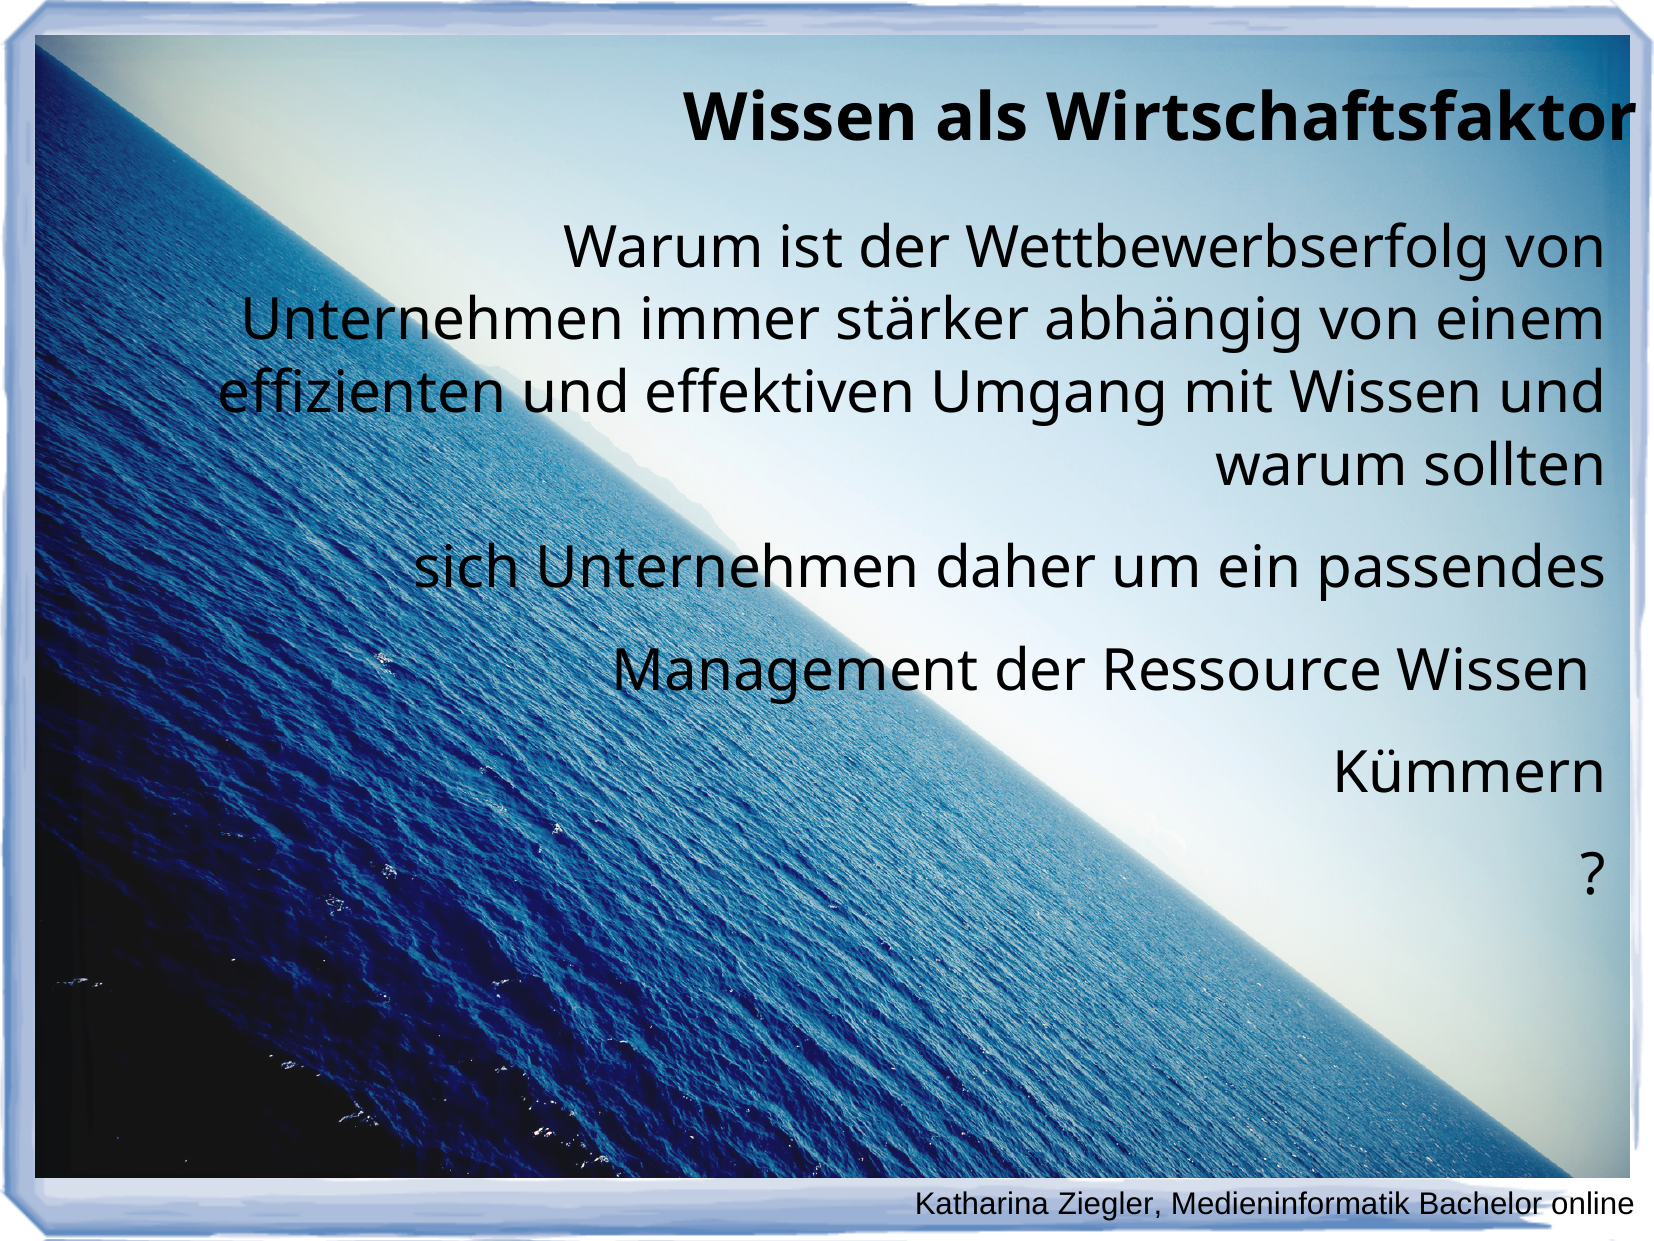

# Wissen als Wirtschaftsfaktor
Warum ist der Wettbewerbserfolg von Unternehmen immer stärker abhängig von einem effizienten und effektiven Umgang mit Wissen und warum sollten
sich Unternehmen daher um ein passendes
Management der Ressource Wissen
Kümmern
?
Katharina Ziegler, Medieninformatik Bachelor online